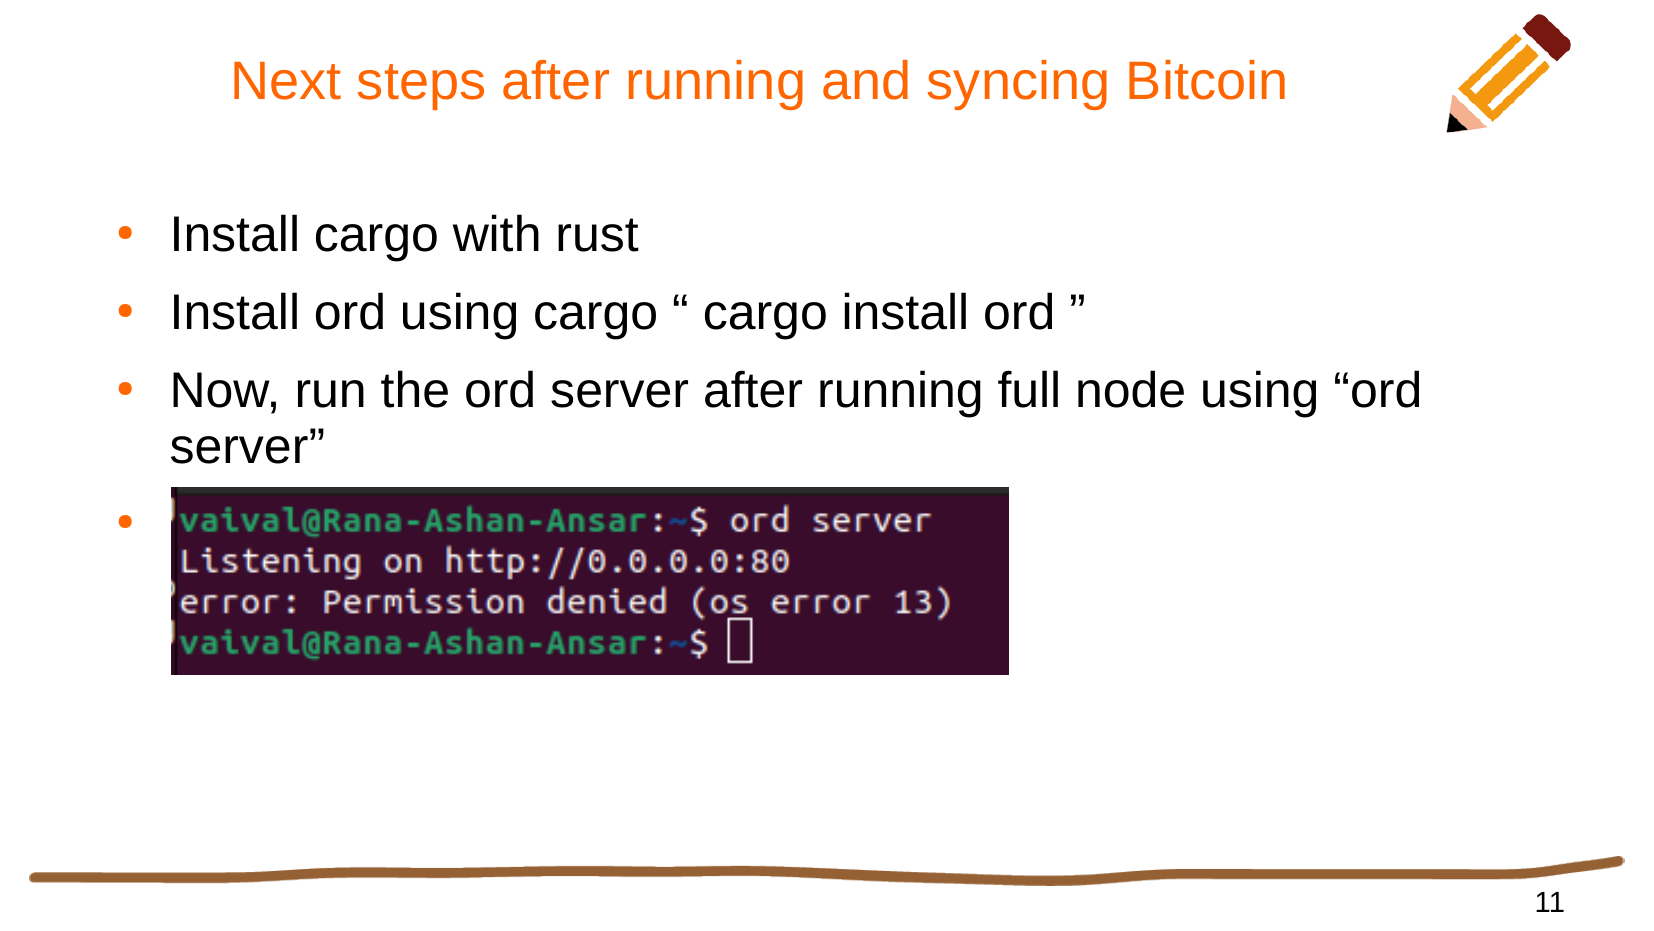

# Next steps after running and syncing Bitcoin
Install cargo with rust
Install ord using cargo “ cargo install ord ”
Now, run the ord server after running full node using “ord server”
11